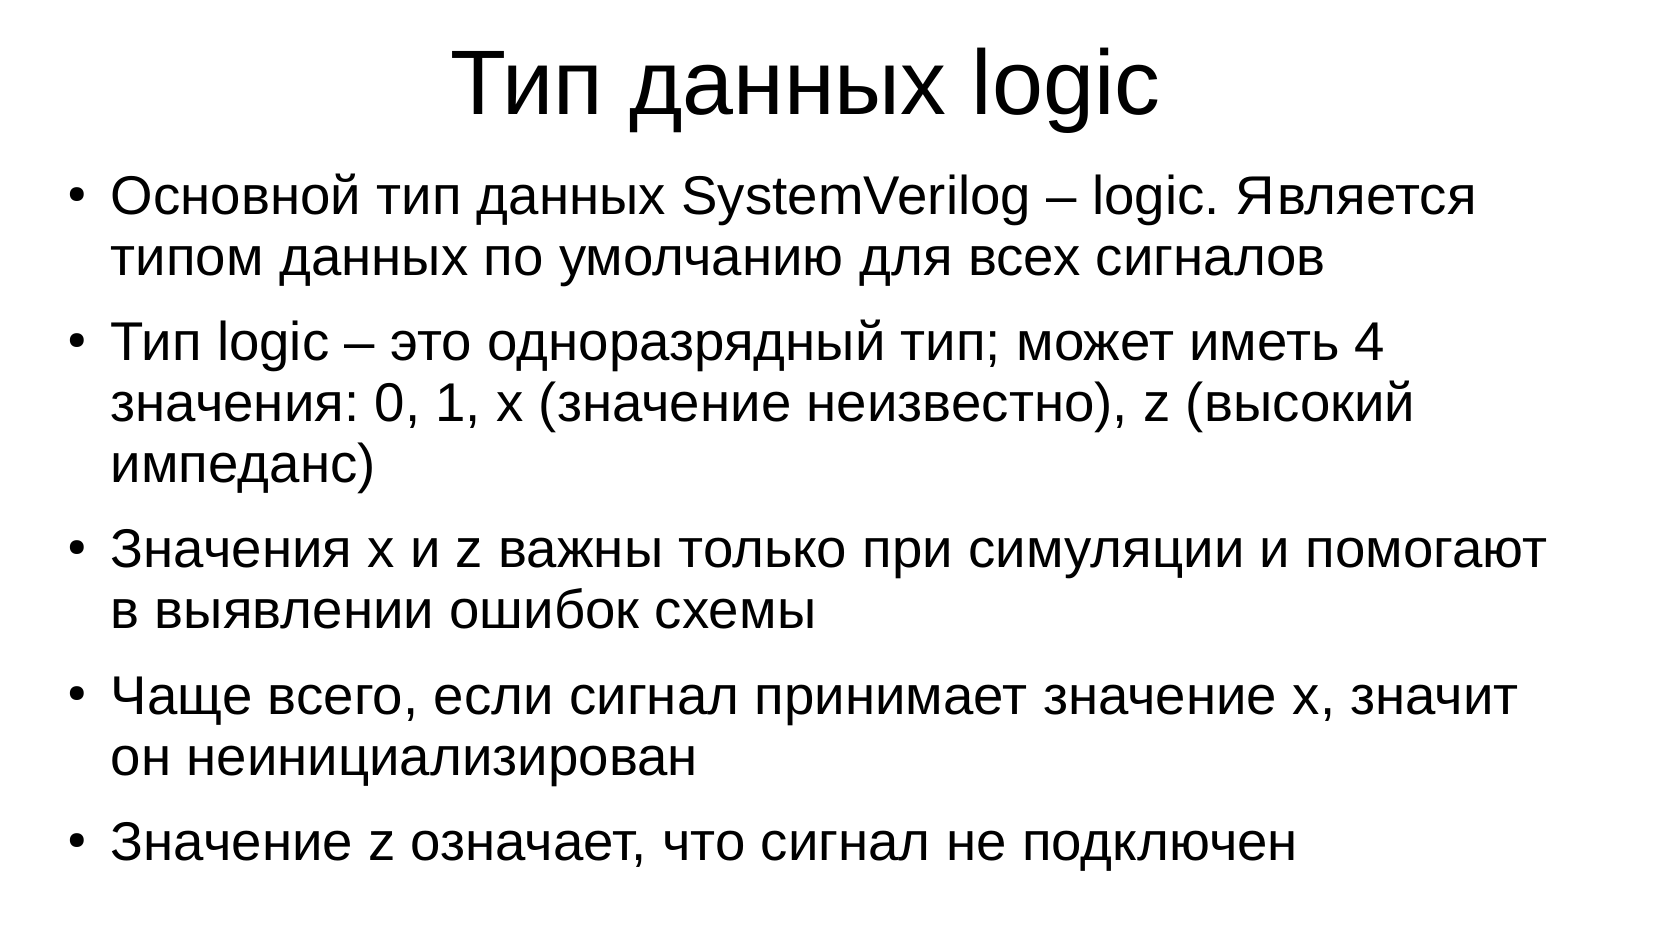

# Тип данных logic
Основной тип данных SystemVerilog – logic. Является типом данных по умолчанию для всех сигналов
Тип logic – это одноразрядный тип; может иметь 4 значения: 0, 1, x (значение неизвестно), z (высокий импеданс)
Значения x и z важны только при симуляции и помогают в выявлении ошибок схемы
Чаще всего, если сигнал принимает значение x, значит он неинициализирован
Значение z означает, что сигнал не подключен